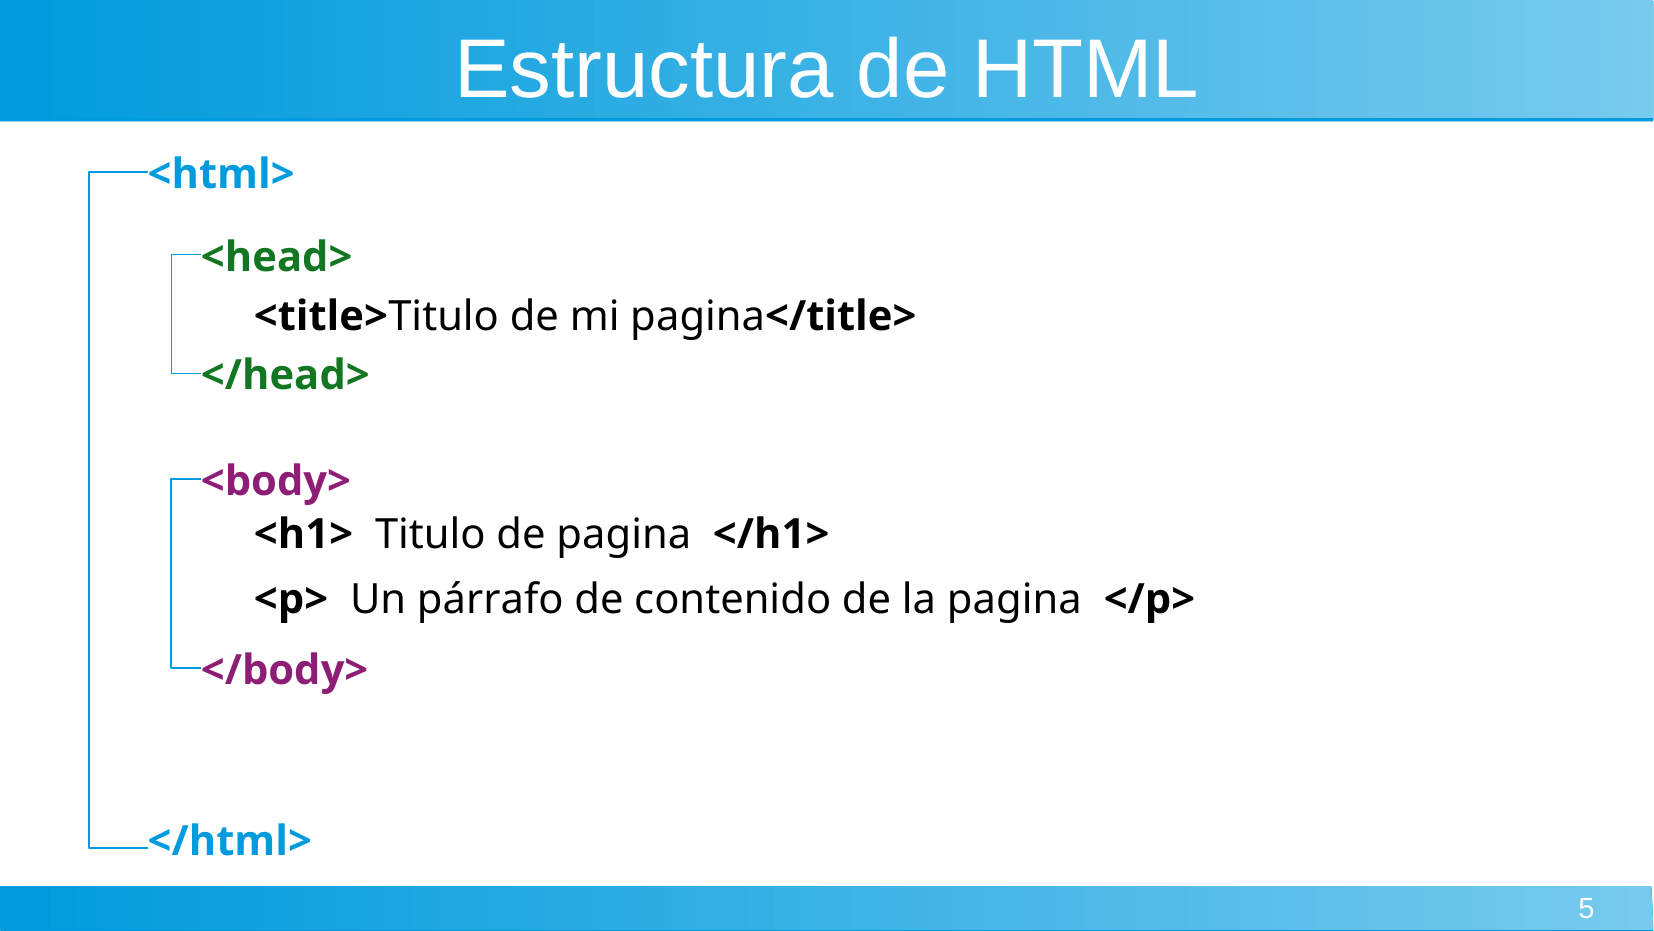

# Estructura de HTML
<html>
<head>
<title>Titulo de mi pagina</title>
</head>
<body>
<h1> Titulo de pagina </h1>
<p> Un párrafo de contenido de la pagina </p>
</body>
</html>
5